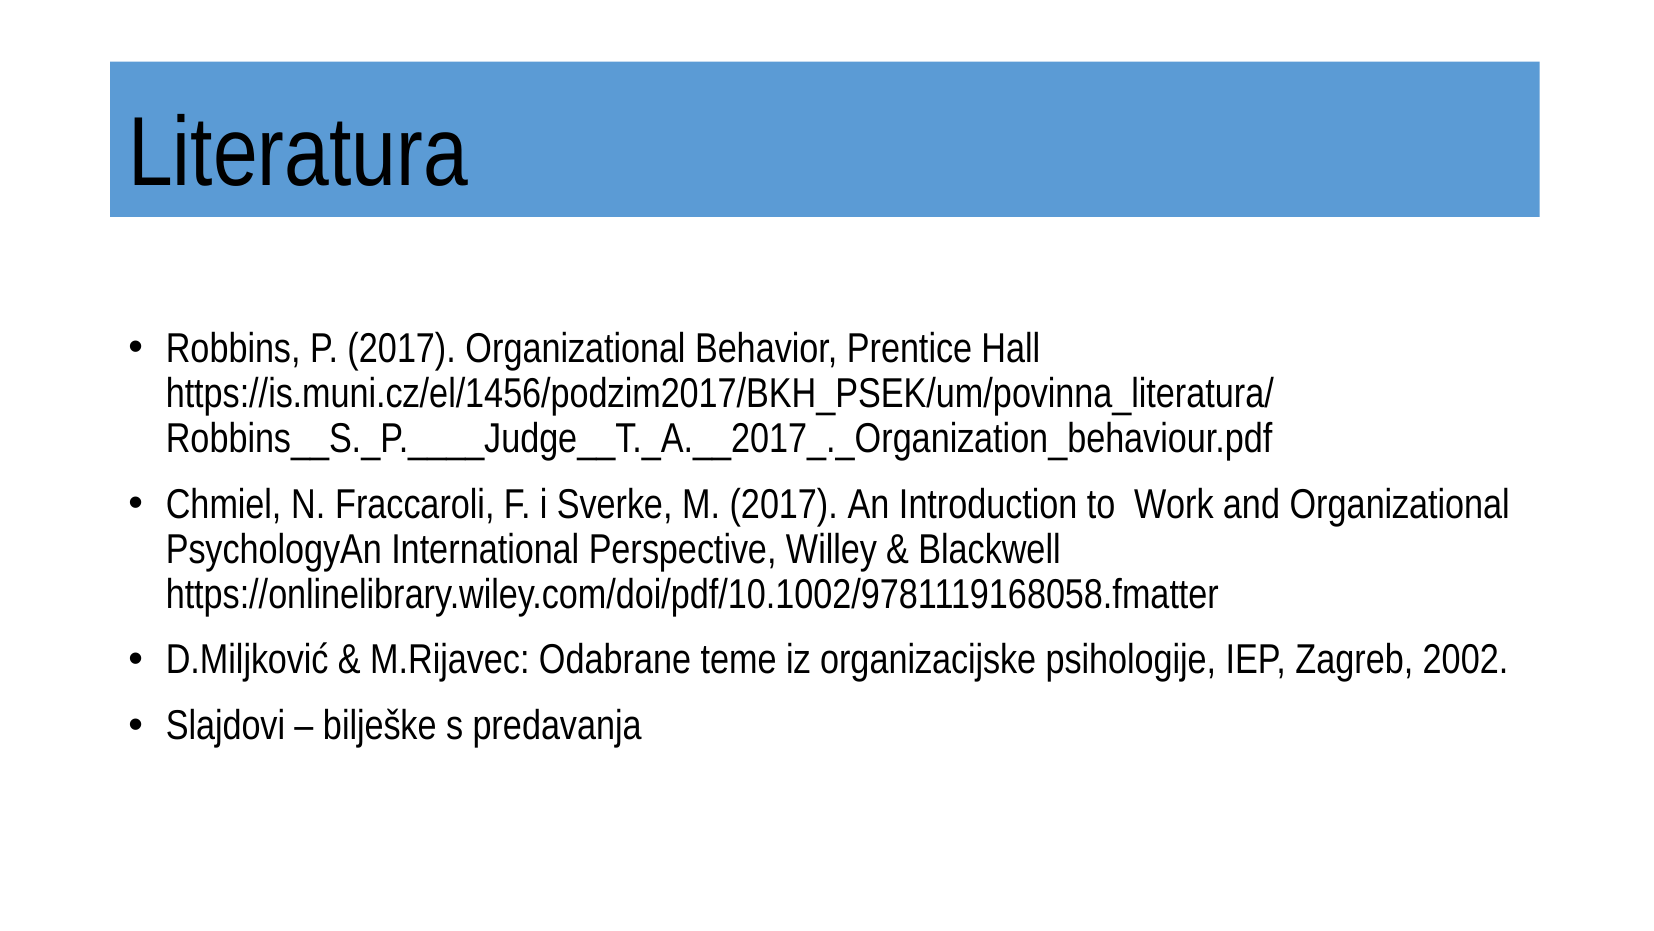

# Literatura
Robbins, P. (2017). Organizational Behavior, Prentice Hall https://is.muni.cz/el/1456/podzim2017/BKH_PSEK/um/povinna_literatura/Robbins__S._P.____Judge__T._A.__2017_._Organization_behaviour.pdf
Chmiel, N. Fraccaroli, F. i Sverke, M. (2017). An Introduction to Work and Organizational PsychologyAn International Perspective, Willey & Blackwell https://onlinelibrary.wiley.com/doi/pdf/10.1002/9781119168058.fmatter
D.Miljković & M.Rijavec: Odabrane teme iz organizacijske psihologije, IEP, Zagreb, 2002.
Slajdovi – bilješke s predavanja